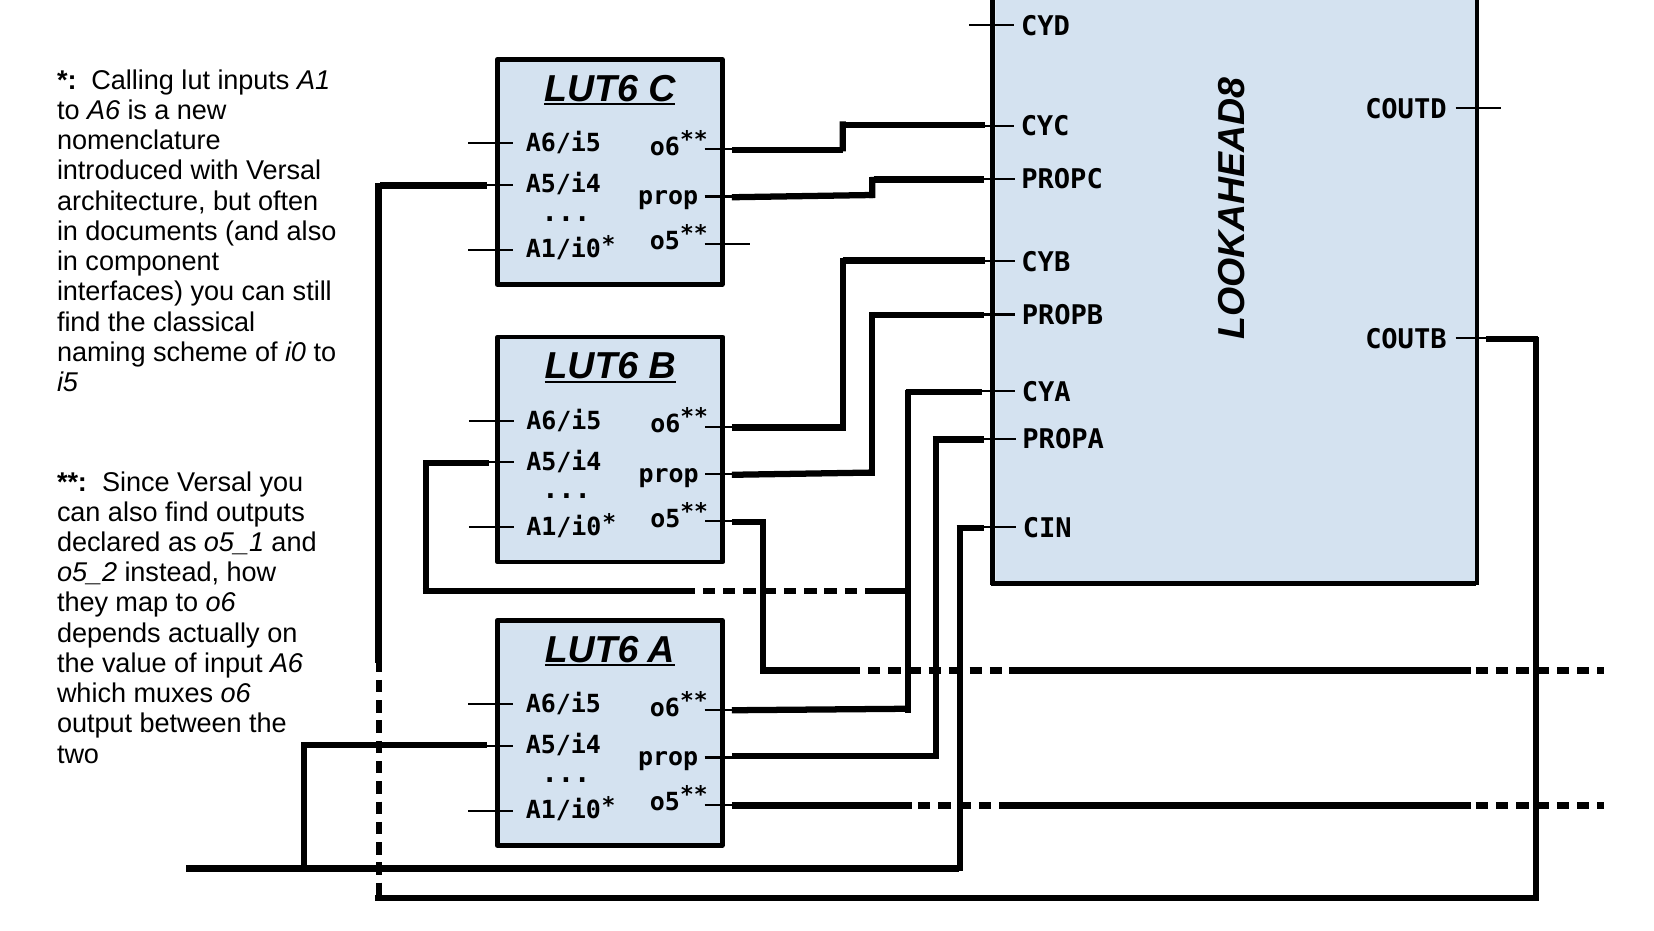

CYD
*: Calling lut inputs A1 to A6 is a new nomenclature introduced with Versal architecture, but often in documents (and also in component interfaces) you can still find the classical naming scheme of i0 to i5
LUT6 C
COUTD
CYC
**
A6/i5
o6
LOOKAHEAD8
PROPC
A5/i4
prop
...
**
o5
*
A1/i0
CYB
PROPB
COUTB
LUT6 B
CYA
**
A6/i5
o6
PROPA
A5/i4
prop
**: Since Versal you can also find outputs declared as o5_1 and o5_2 instead, how they map to o6 depends actually on the value of input A6 which muxes o6 output between the two
...
**
o5
*
CIN
A1/i0
LUT6 A
**
A6/i5
o6
A5/i4
prop
...
**
o5
*
A1/i0